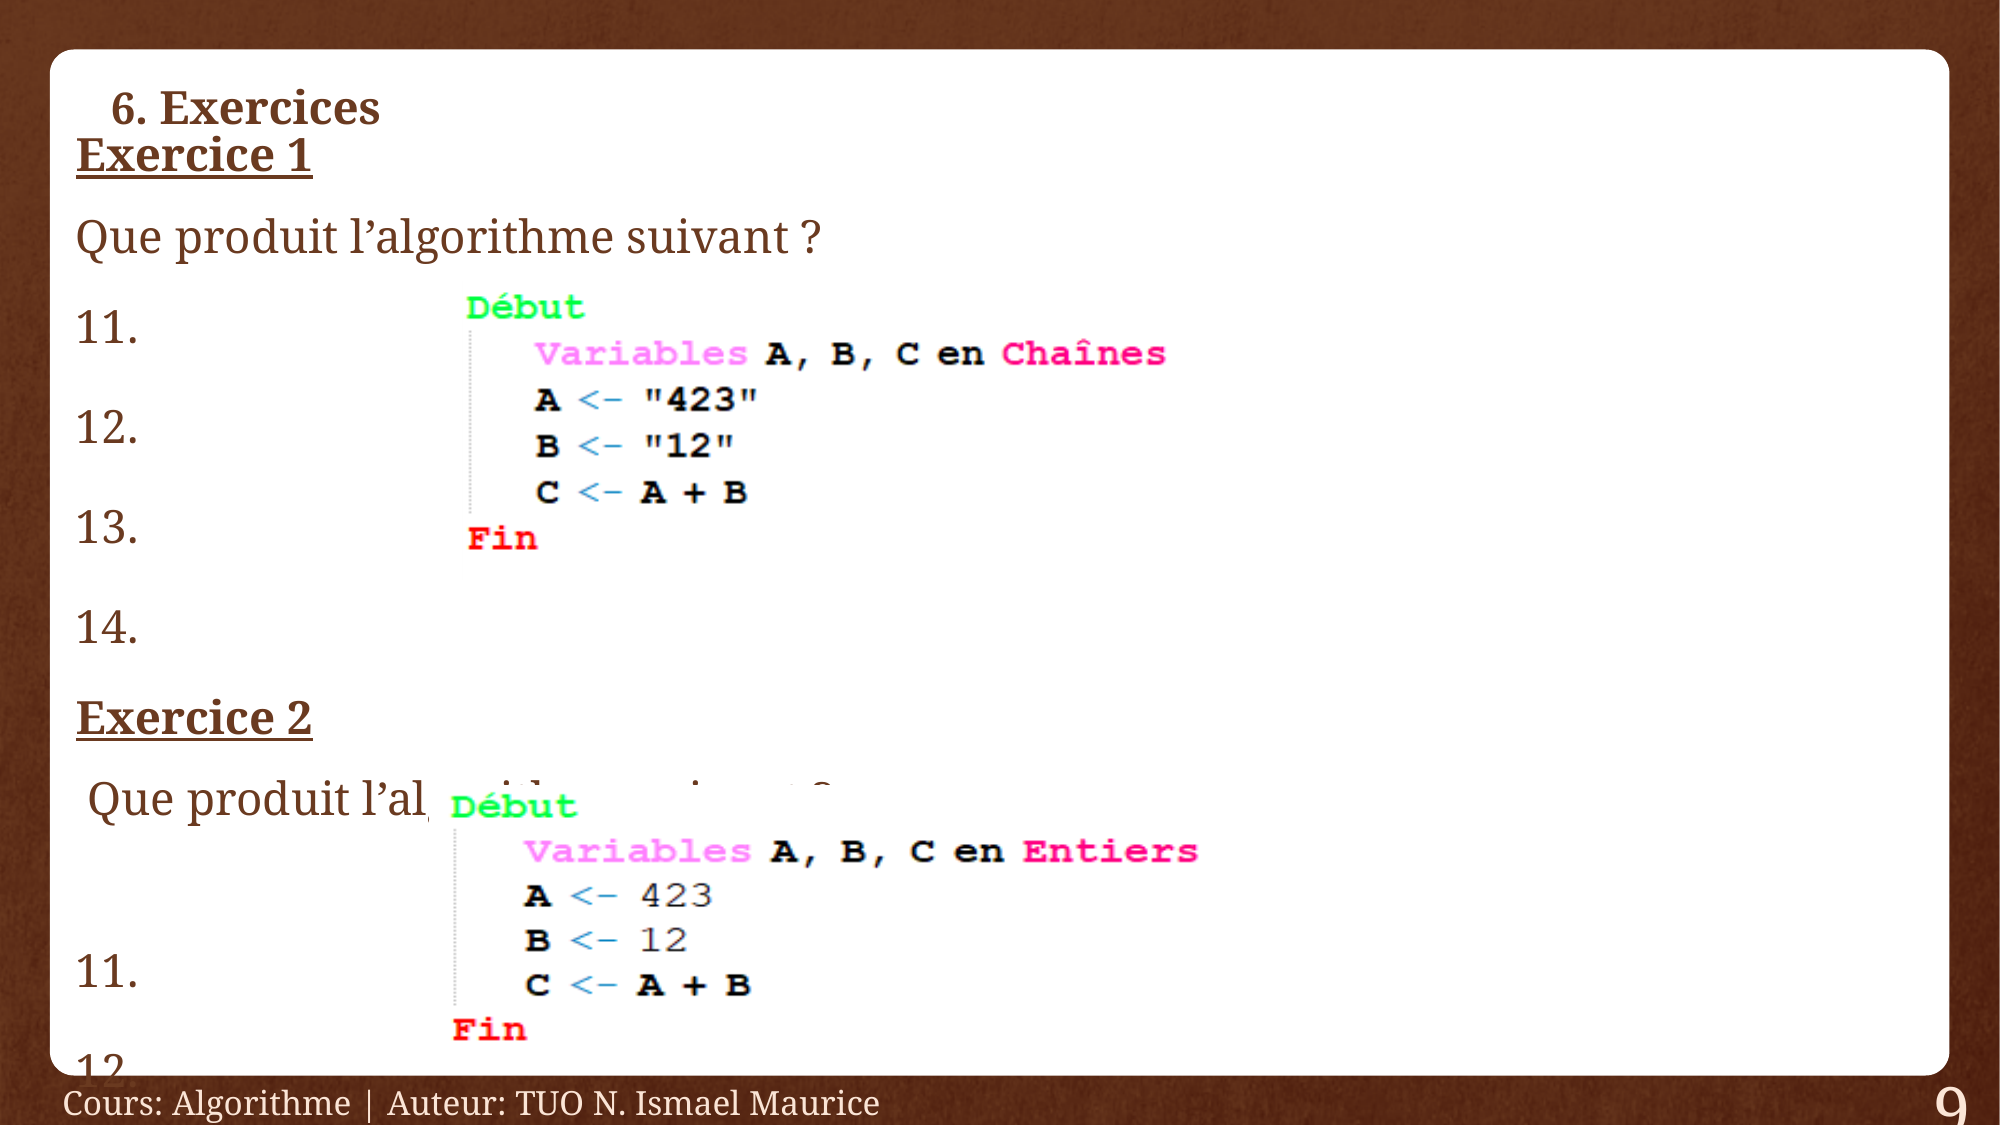

6. Exercices
# Exercice 1
Que produit l’algorithme suivant ?
Exercice 2
 Que produit l’algorithme suivant ?
Cours: Algorithme | Auteur: TUO N. Ismael Maurice